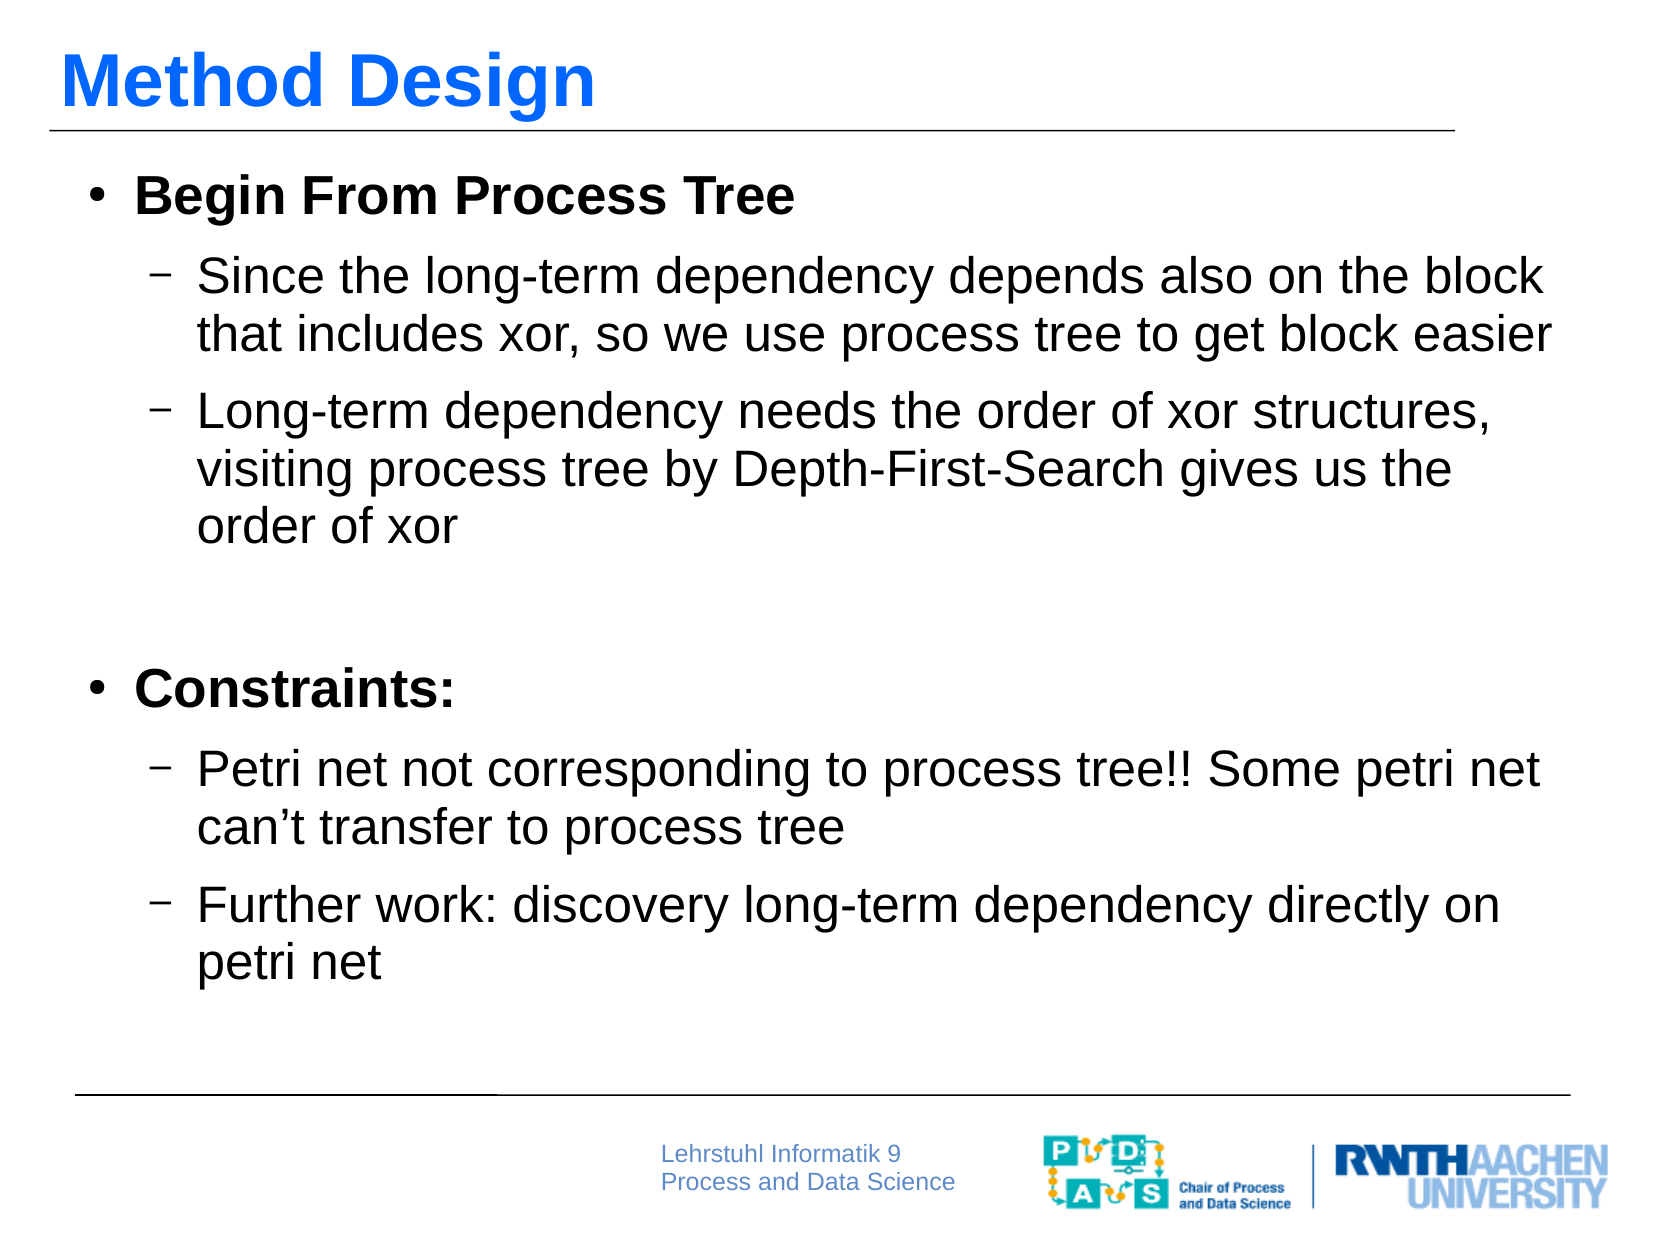

# Method Design
Begin From Process Tree
Since the long-term dependency depends also on the block that includes xor, so we use process tree to get block easier
Long-term dependency needs the order of xor structures, visiting process tree by Depth-First-Search gives us the order of xor
Constraints:
Petri net not corresponding to process tree!! Some petri net can’t transfer to process tree
Further work: discovery long-term dependency directly on petri net